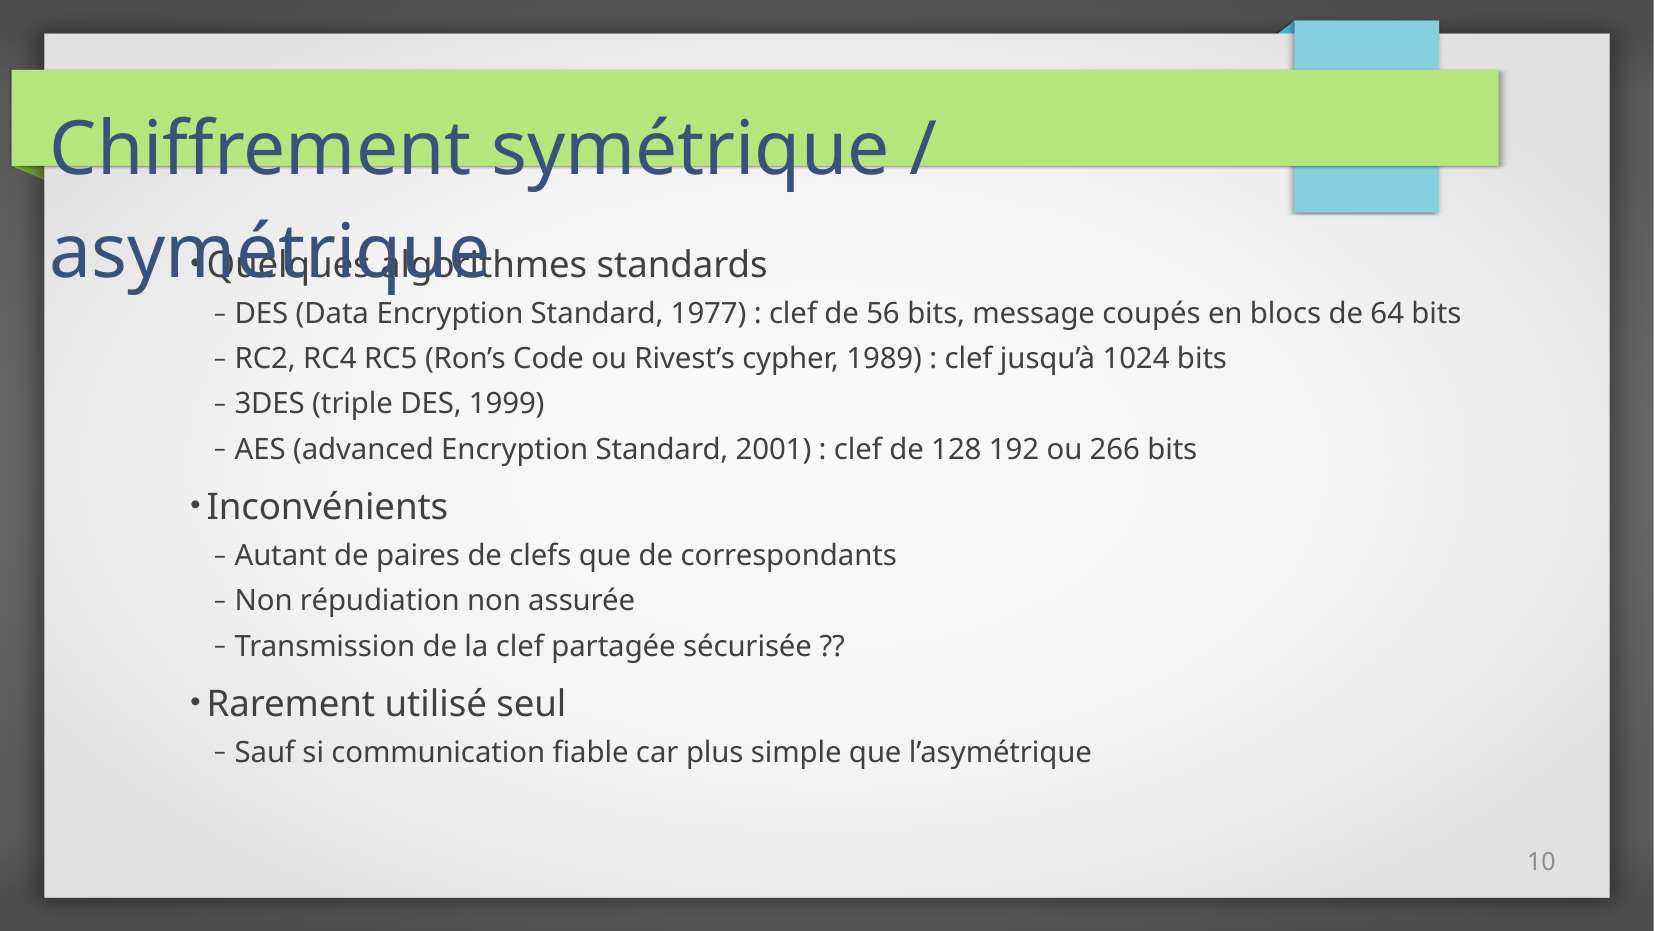

Chiffrement symétrique / asymétrique
Quelques algorithmes standards
DES (Data Encryption Standard, 1977) : clef de 56 bits, message coupés en blocs de 64 bits
RC2, RC4 RC5 (Ron’s Code ou Rivest’s cypher, 1989) : clef jusqu’à 1024 bits
3DES (triple DES, 1999)
AES (advanced Encryption Standard, 2001) : clef de 128 192 ou 266 bits
Inconvénients
Autant de paires de clefs que de correspondants
Non répudiation non assurée
Transmission de la clef partagée sécurisée ??
Rarement utilisé seul
Sauf si communication fiable car plus simple que l’asymétrique
10